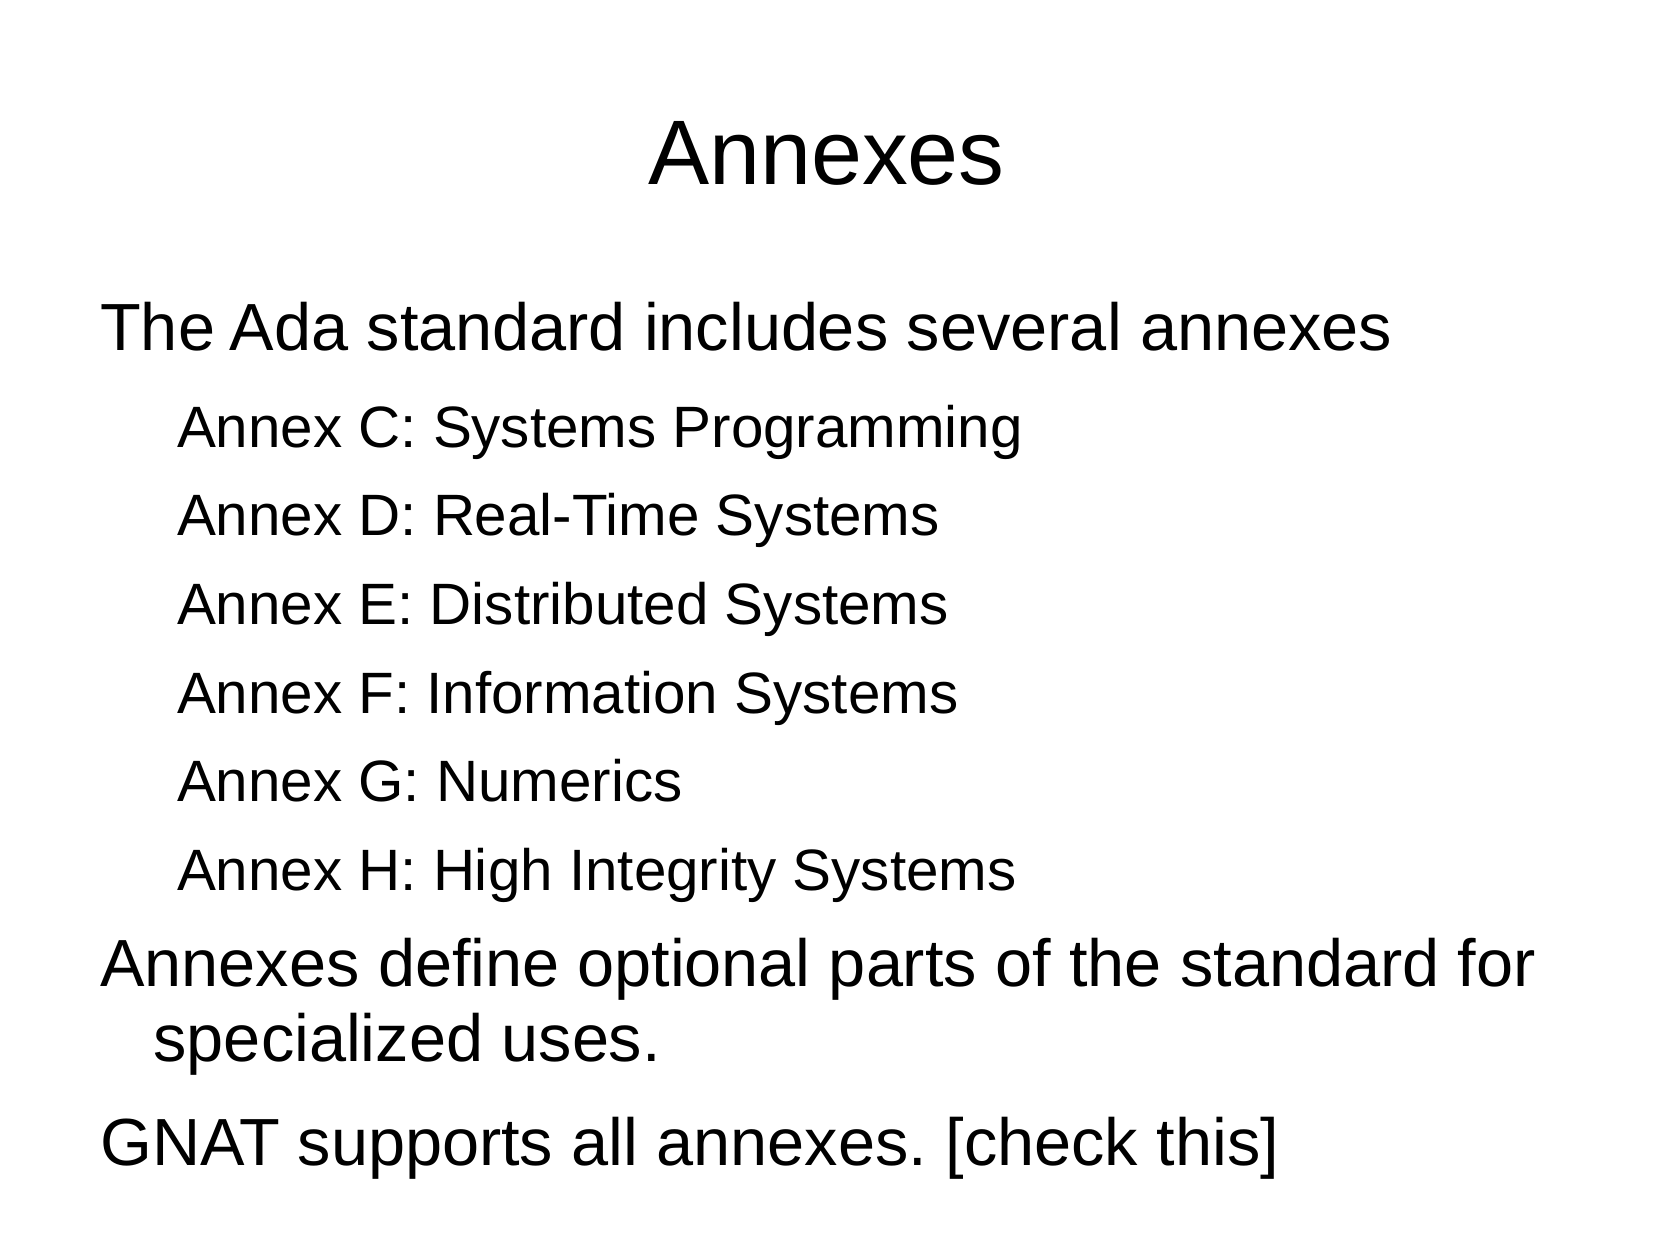

# Annexes
The Ada standard includes several annexes
Annex C: Systems Programming
Annex D: Real-Time Systems
Annex E: Distributed Systems
Annex F: Information Systems
Annex G: Numerics
Annex H: High Integrity Systems
Annexes define optional parts of the standard for specialized uses.
GNAT supports all annexes. [check this]